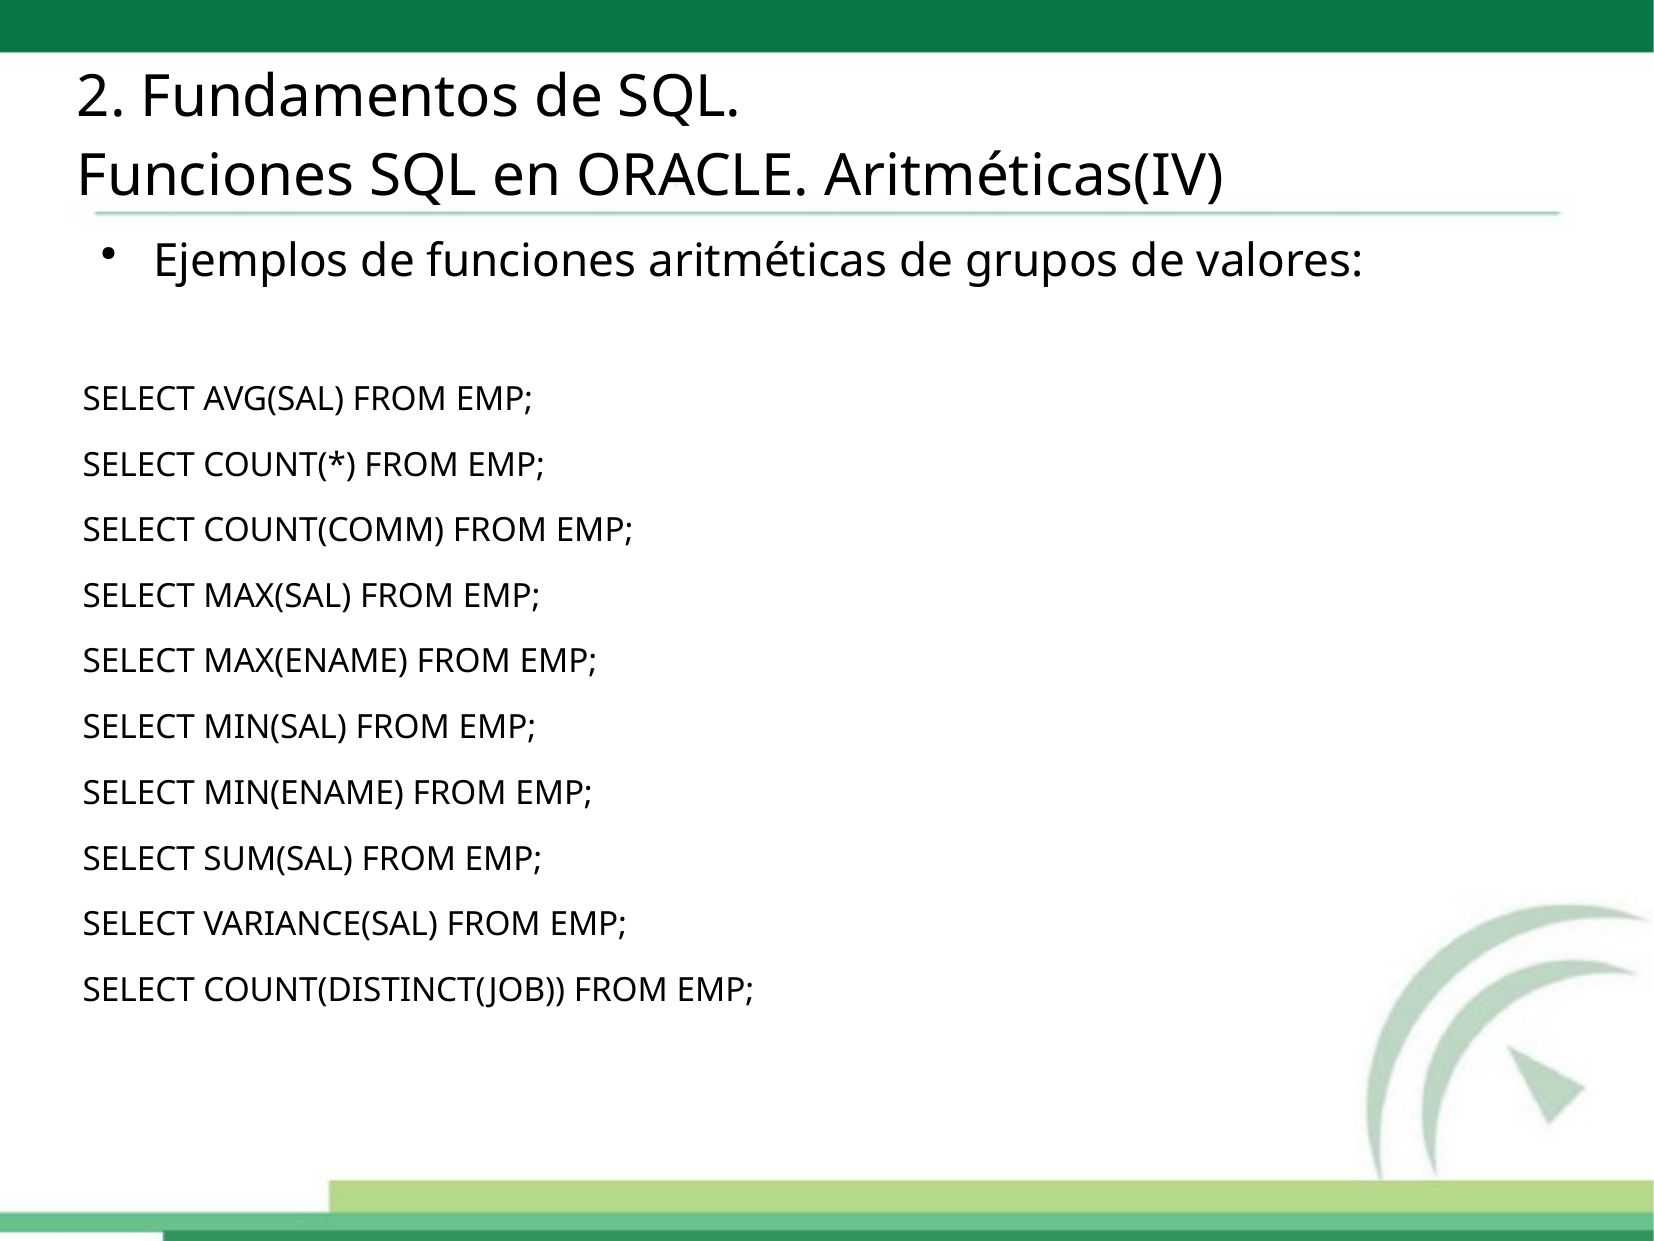

# 2. Fundamentos de SQL. Funciones SQL en ORACLE. Aritméticas(IV)
Ejemplos de funciones aritméticas de grupos de valores:
SELECT AVG(SAL) FROM EMP;
SELECT COUNT(*) FROM EMP;
SELECT COUNT(COMM) FROM EMP;
SELECT MAX(SAL) FROM EMP;
SELECT MAX(ENAME) FROM EMP;
SELECT MIN(SAL) FROM EMP;
SELECT MIN(ENAME) FROM EMP;
SELECT SUM(SAL) FROM EMP;
SELECT VARIANCE(SAL) FROM EMP;
SELECT COUNT(DISTINCT(JOB)) FROM EMP;